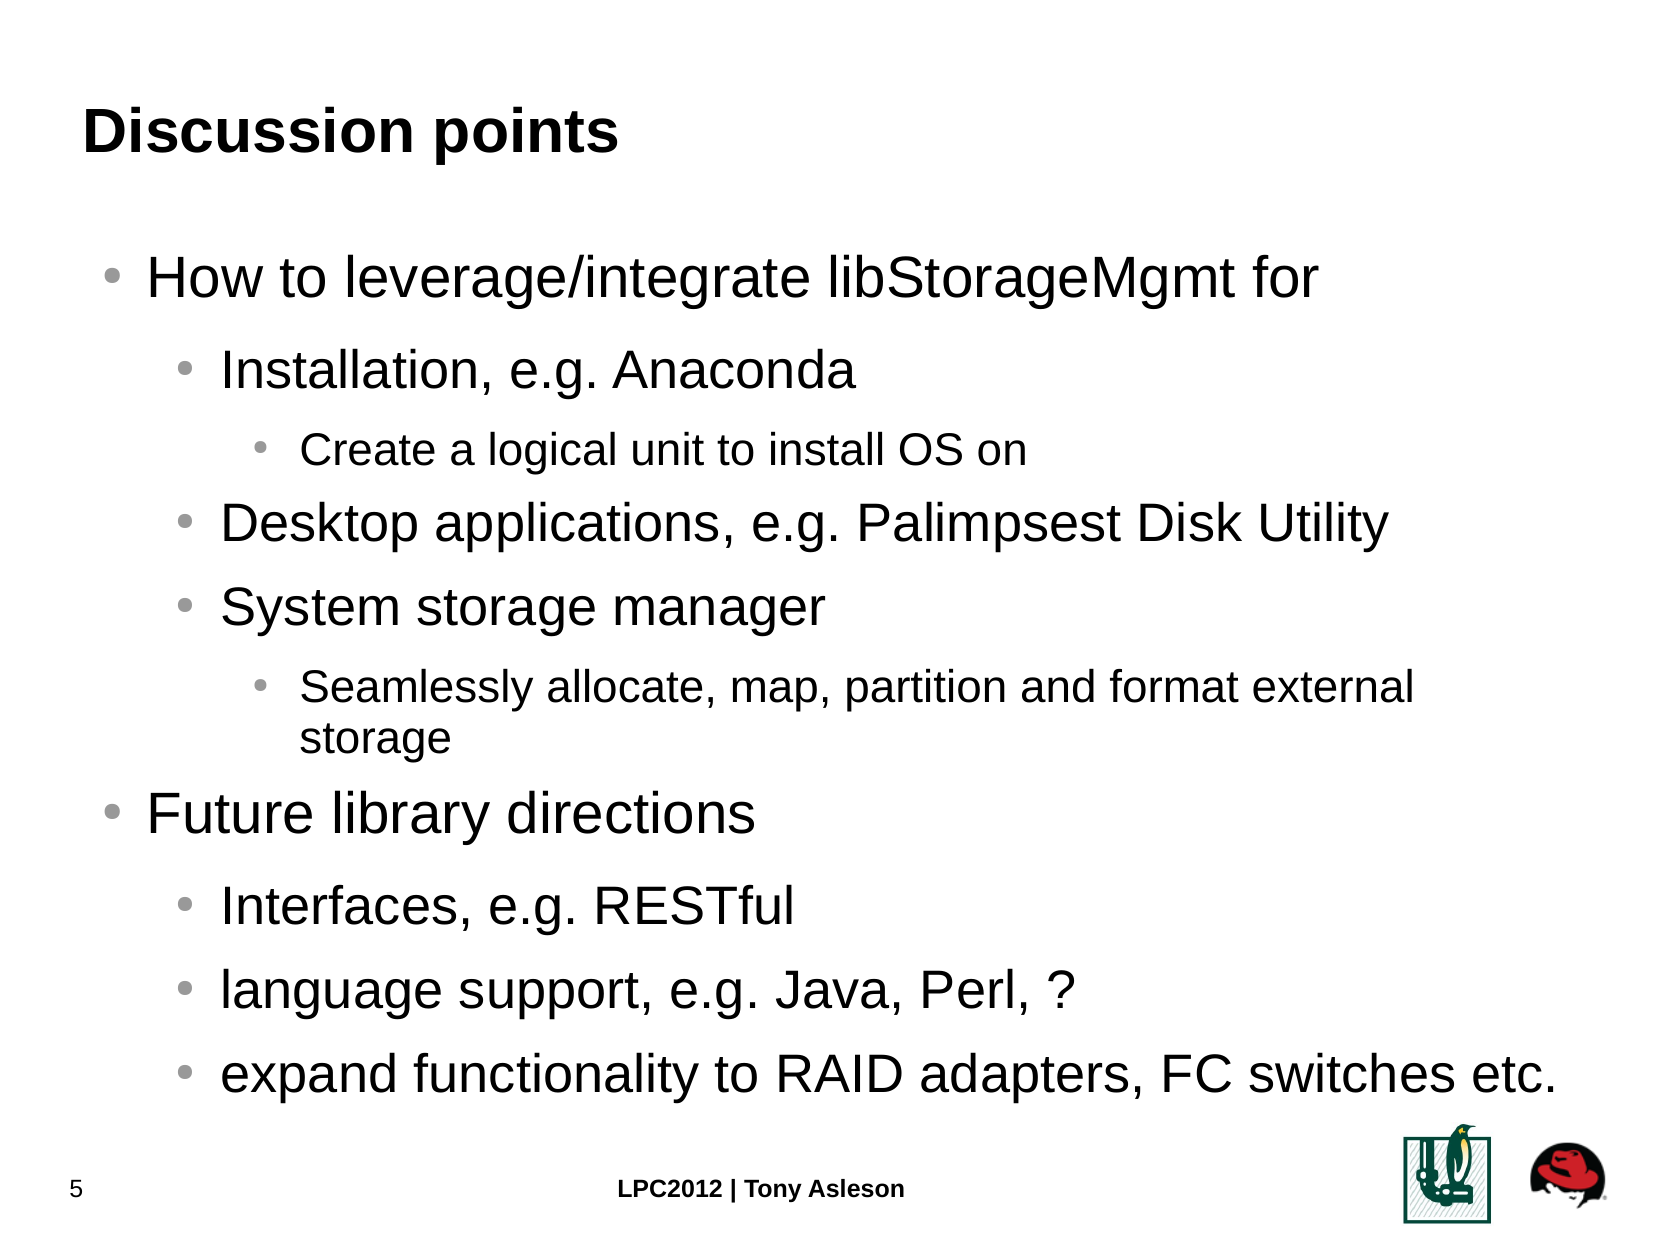

# Discussion points
How to leverage/integrate libStorageMgmt for
Installation, e.g. Anaconda
Create a logical unit to install OS on
Desktop applications, e.g. Palimpsest Disk Utility
System storage manager
Seamlessly allocate, map, partition and format external storage
Future library directions
Interfaces, e.g. RESTful
language support, e.g. Java, Perl, ?
expand functionality to RAID adapters, FC switches etc.